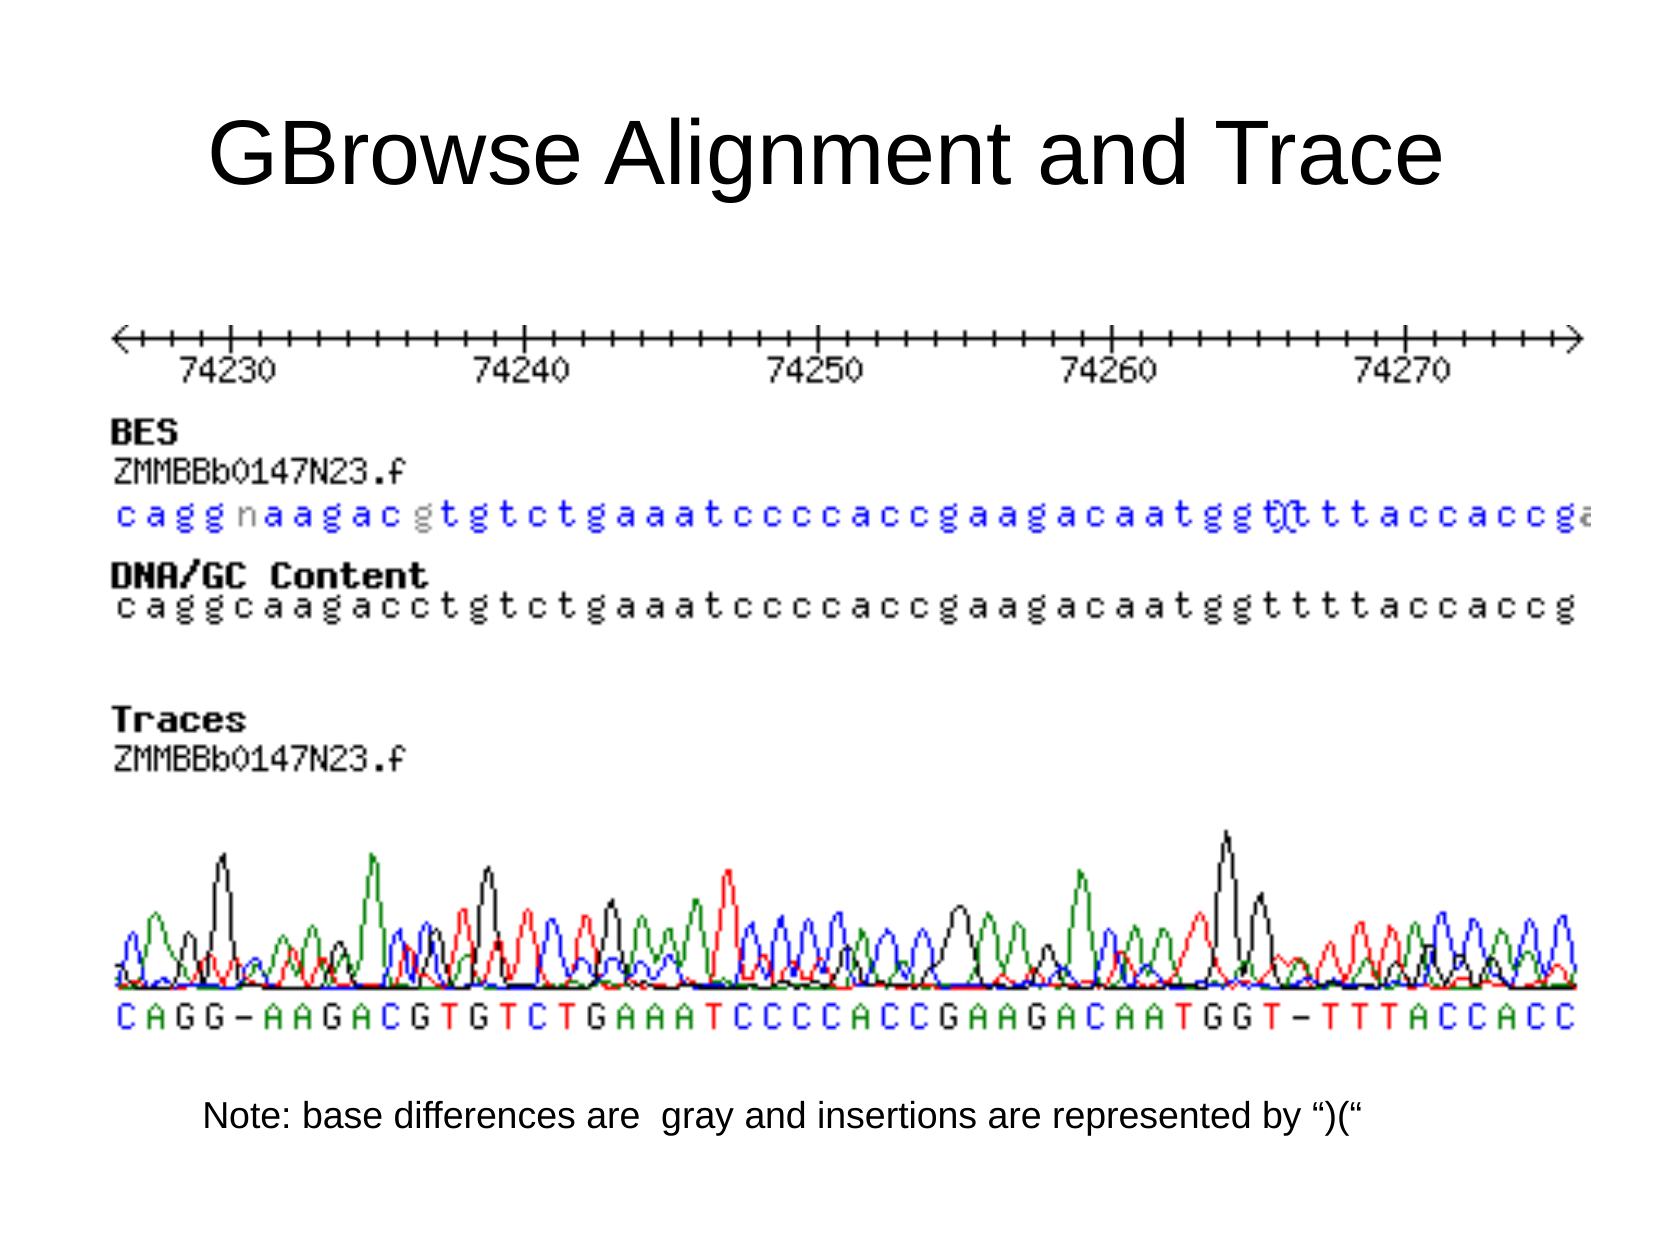

# GBrowse Alignment and Trace
Note: base differences are gray and insertions are represented by “)(“